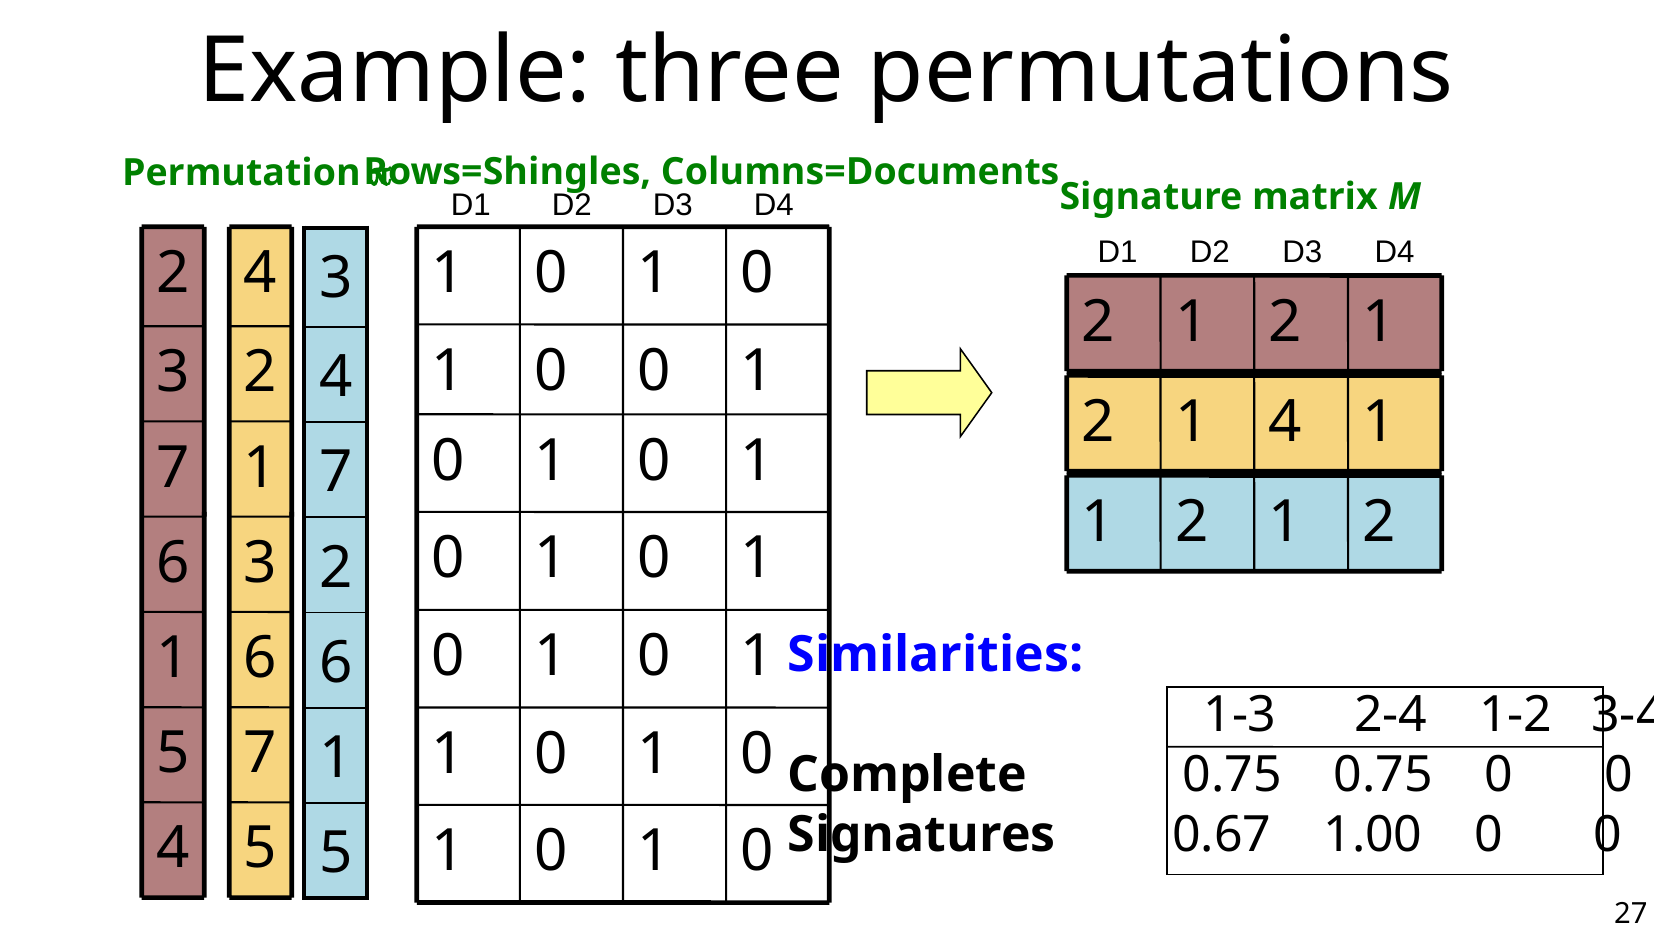

# Example: three permutations
Rows=Shingles, Columns=Documents
Permutation 
Signature matrix M
 D1 D2 D3 D4
 D1 D2 D3 D4
2
4
1
0
1
0
| 3 |
| --- |
| 4 |
| 7 |
| 2 |
| 6 |
| 1 |
| 5 |
2
1
2
1
1
0
0
1
3
2
2
1
4
1
0
1
0
1
7
1
1
2
1
2
0
1
0
1
6
3
0
1
0
1
1
6
Similarities:
 1-3 2-4 1-2 3-4
Complete 0.75 0.75 0 0
Signatures 0.67 1.00 0 0
5
7
1
0
1
0
4
5
1
0
1
0
27